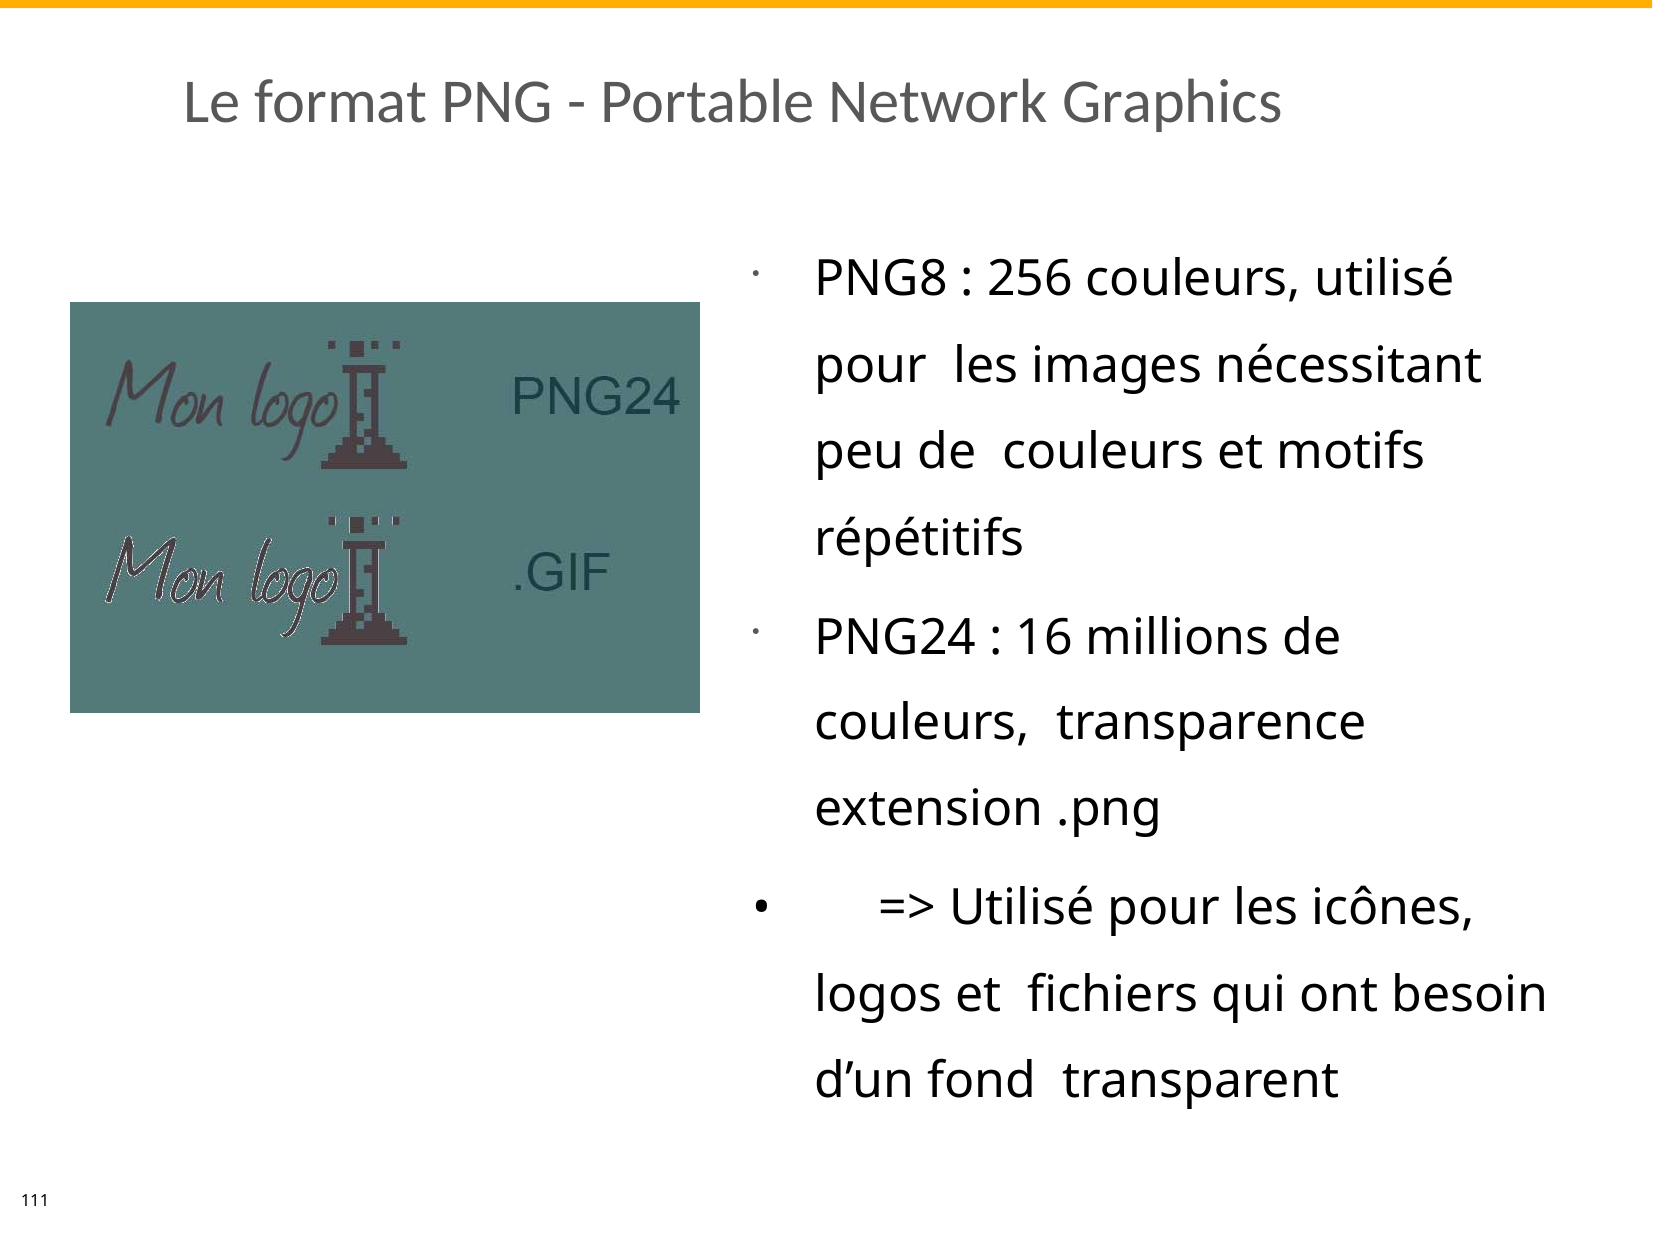

# Le format PNG - Portable Network Graphics
PNG8 : 256 couleurs, utilisé pour les images nécessitant peu de couleurs et motifs répétitifs
PNG24 : 16 millions de couleurs, transparence extension .png
•	=> Utilisé pour les icônes, logos et fichiers qui ont besoin d’un fond transparent